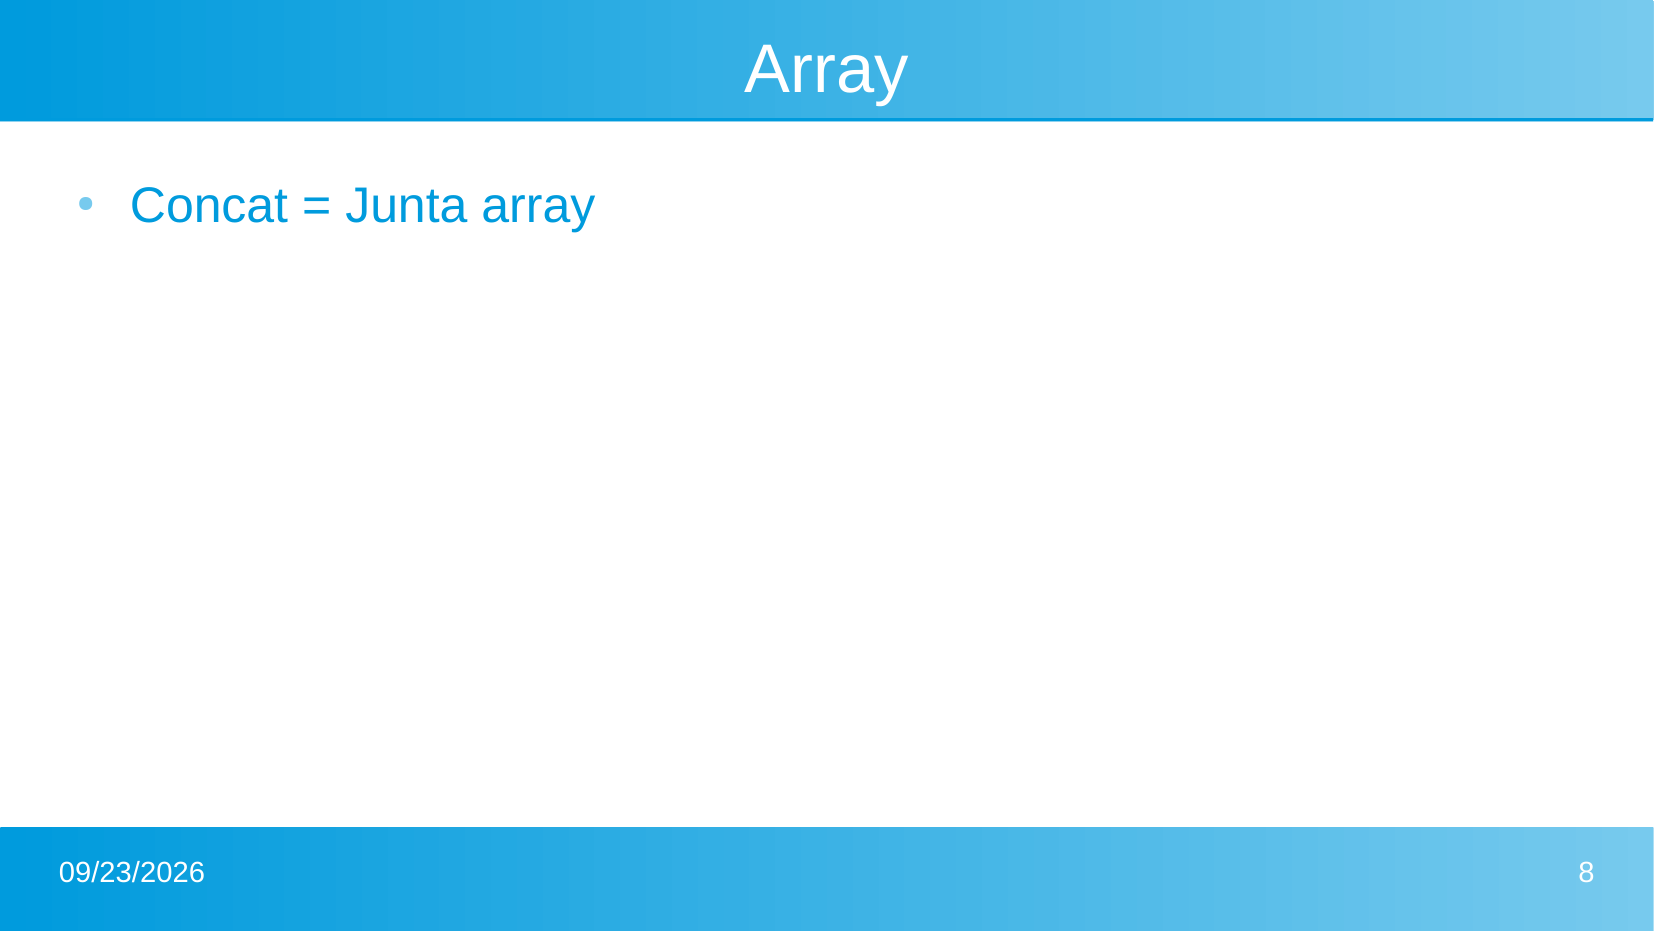

# Array
Concat = Junta array
8